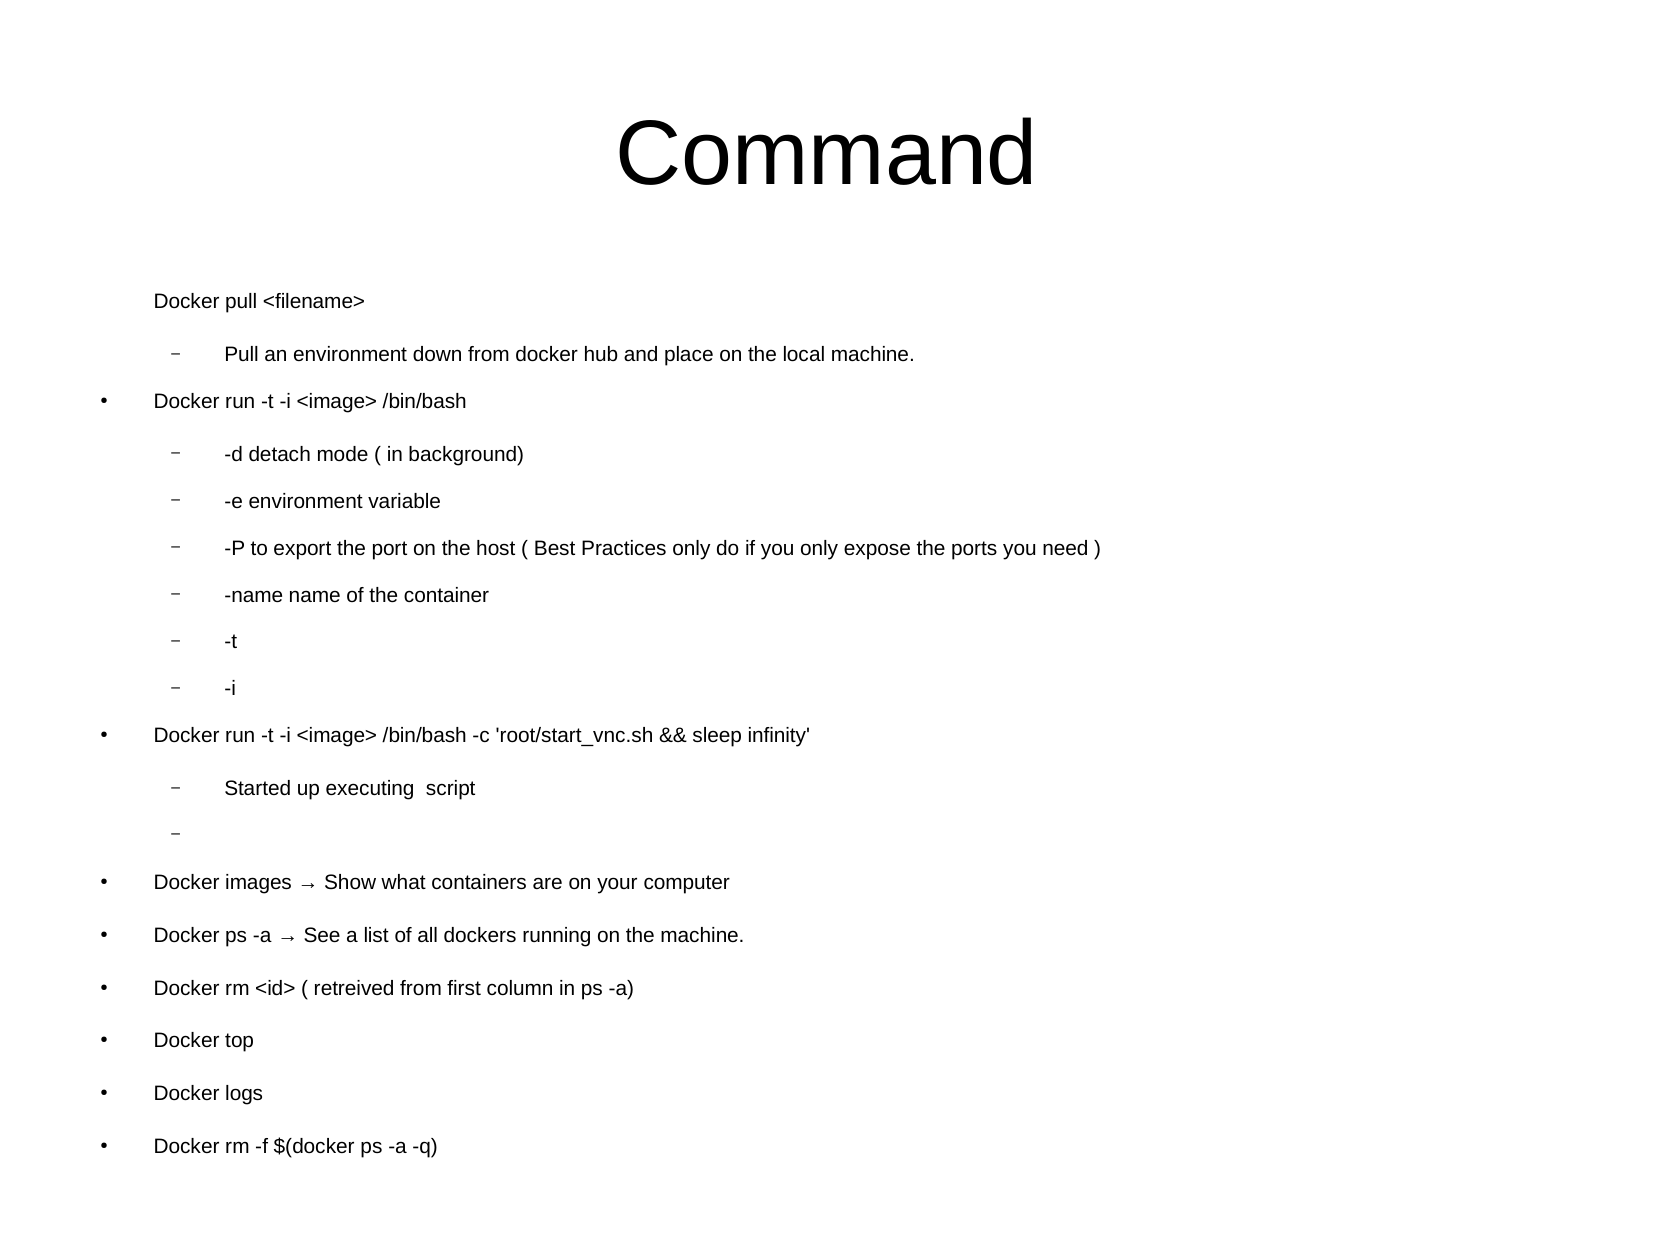

# Command
Docker pull <filename>
Pull an environment down from docker hub and place on the local machine.
Docker run -t -i <image> /bin/bash
-d detach mode ( in background)
-e environment variable
-P to export the port on the host ( Best Practices only do if you only expose the ports you need )
-name name of the container
-t
-i
Docker run -t -i <image> /bin/bash -c 'root/start_vnc.sh && sleep infinity'
Started up executing script
Docker images → Show what containers are on your computer
Docker ps -a → See a list of all dockers running on the machine.
Docker rm <id> ( retreived from first column in ps -a)
Docker top
Docker logs
Docker rm -f $(docker ps -a -q)